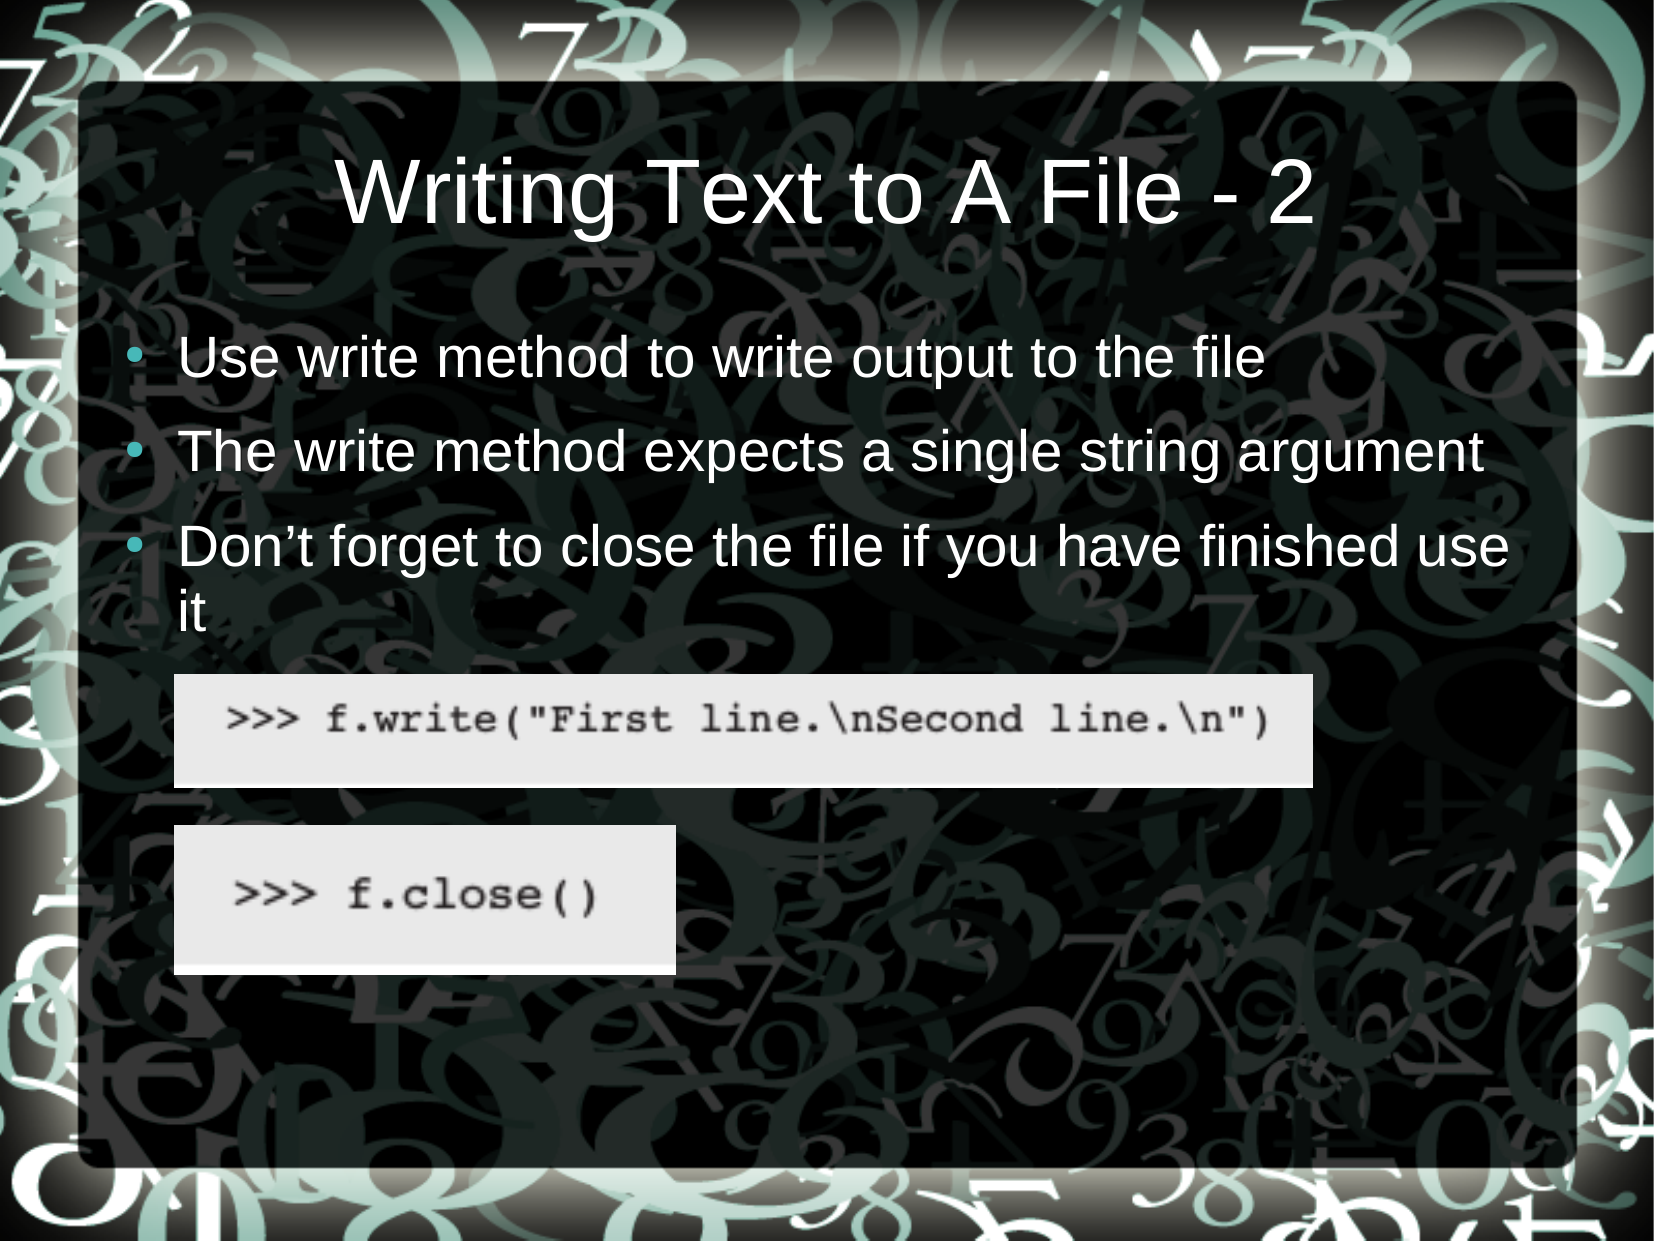

# Writing Text to A File - 2
Use write method to write output to the file
The write method expects a single string argument
Don’t forget to close the file if you have finished use it